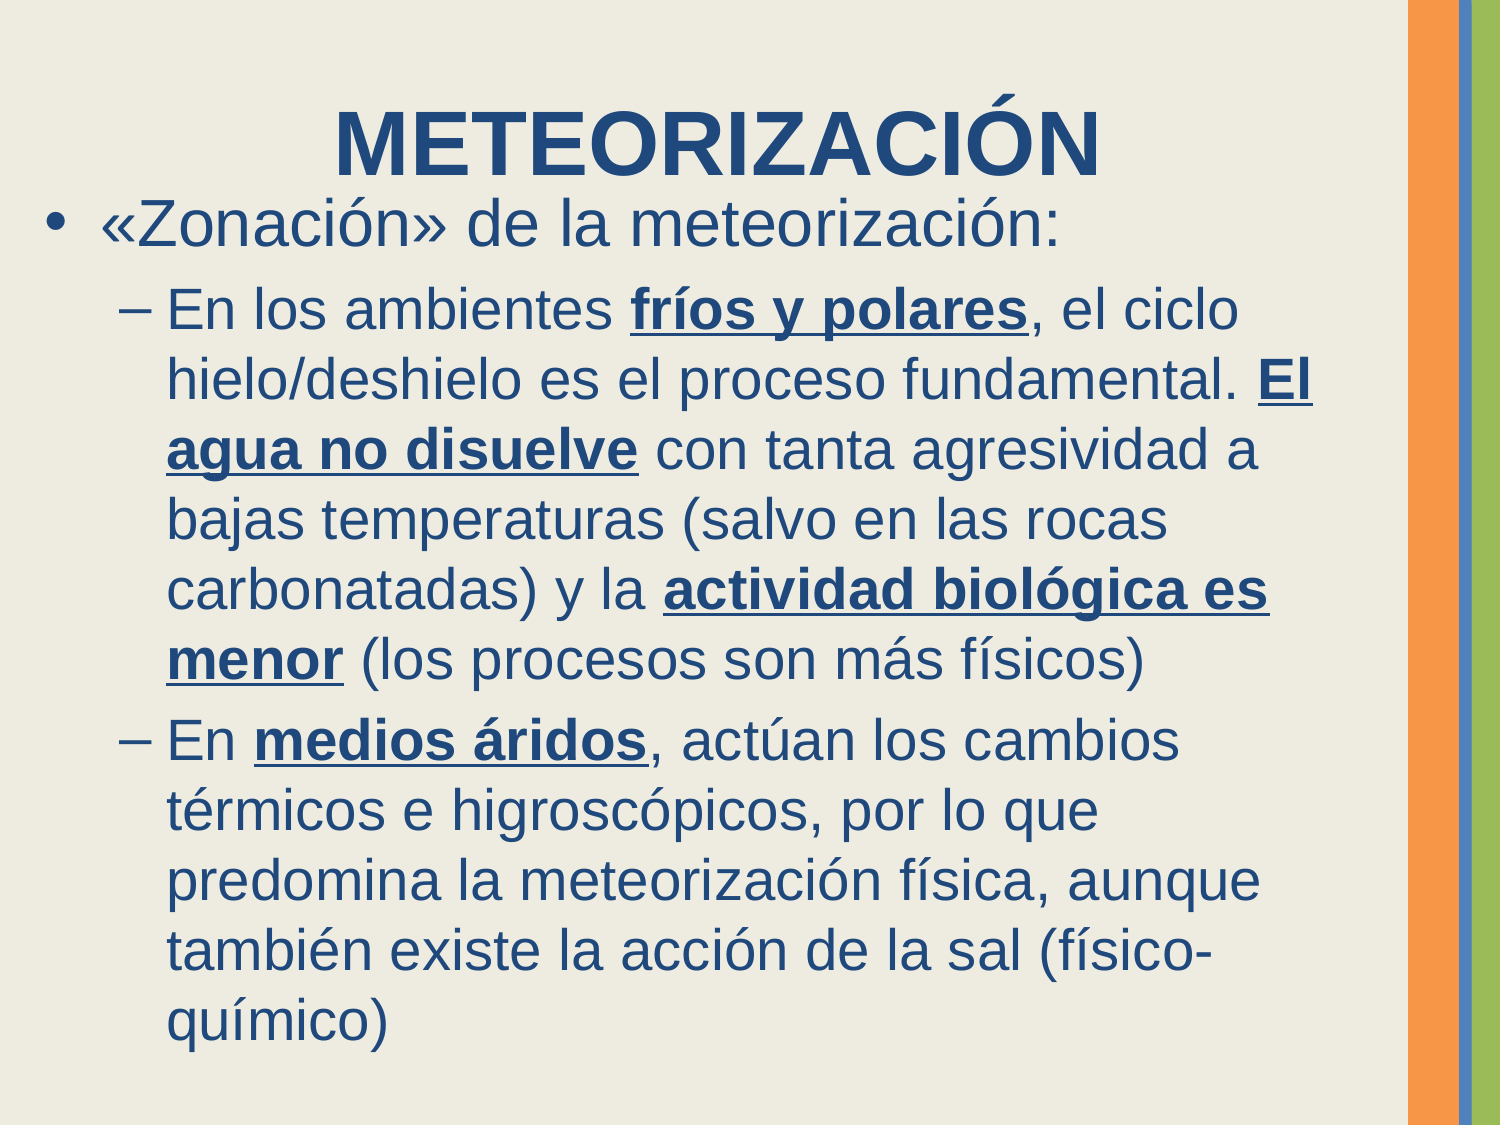

# meteorización
«Zonación» de la meteorización:
En los ambientes fríos y polares, el ciclo hielo/deshielo es el proceso fundamental. El agua no disuelve con tanta agresividad a bajas temperaturas (salvo en las rocas carbonatadas) y la actividad biológica es menor (los procesos son más físicos)
En medios áridos, actúan los cambios térmicos e higroscópicos, por lo que predomina la meteorización física, aunque también existe la acción de la sal (físico-químico)